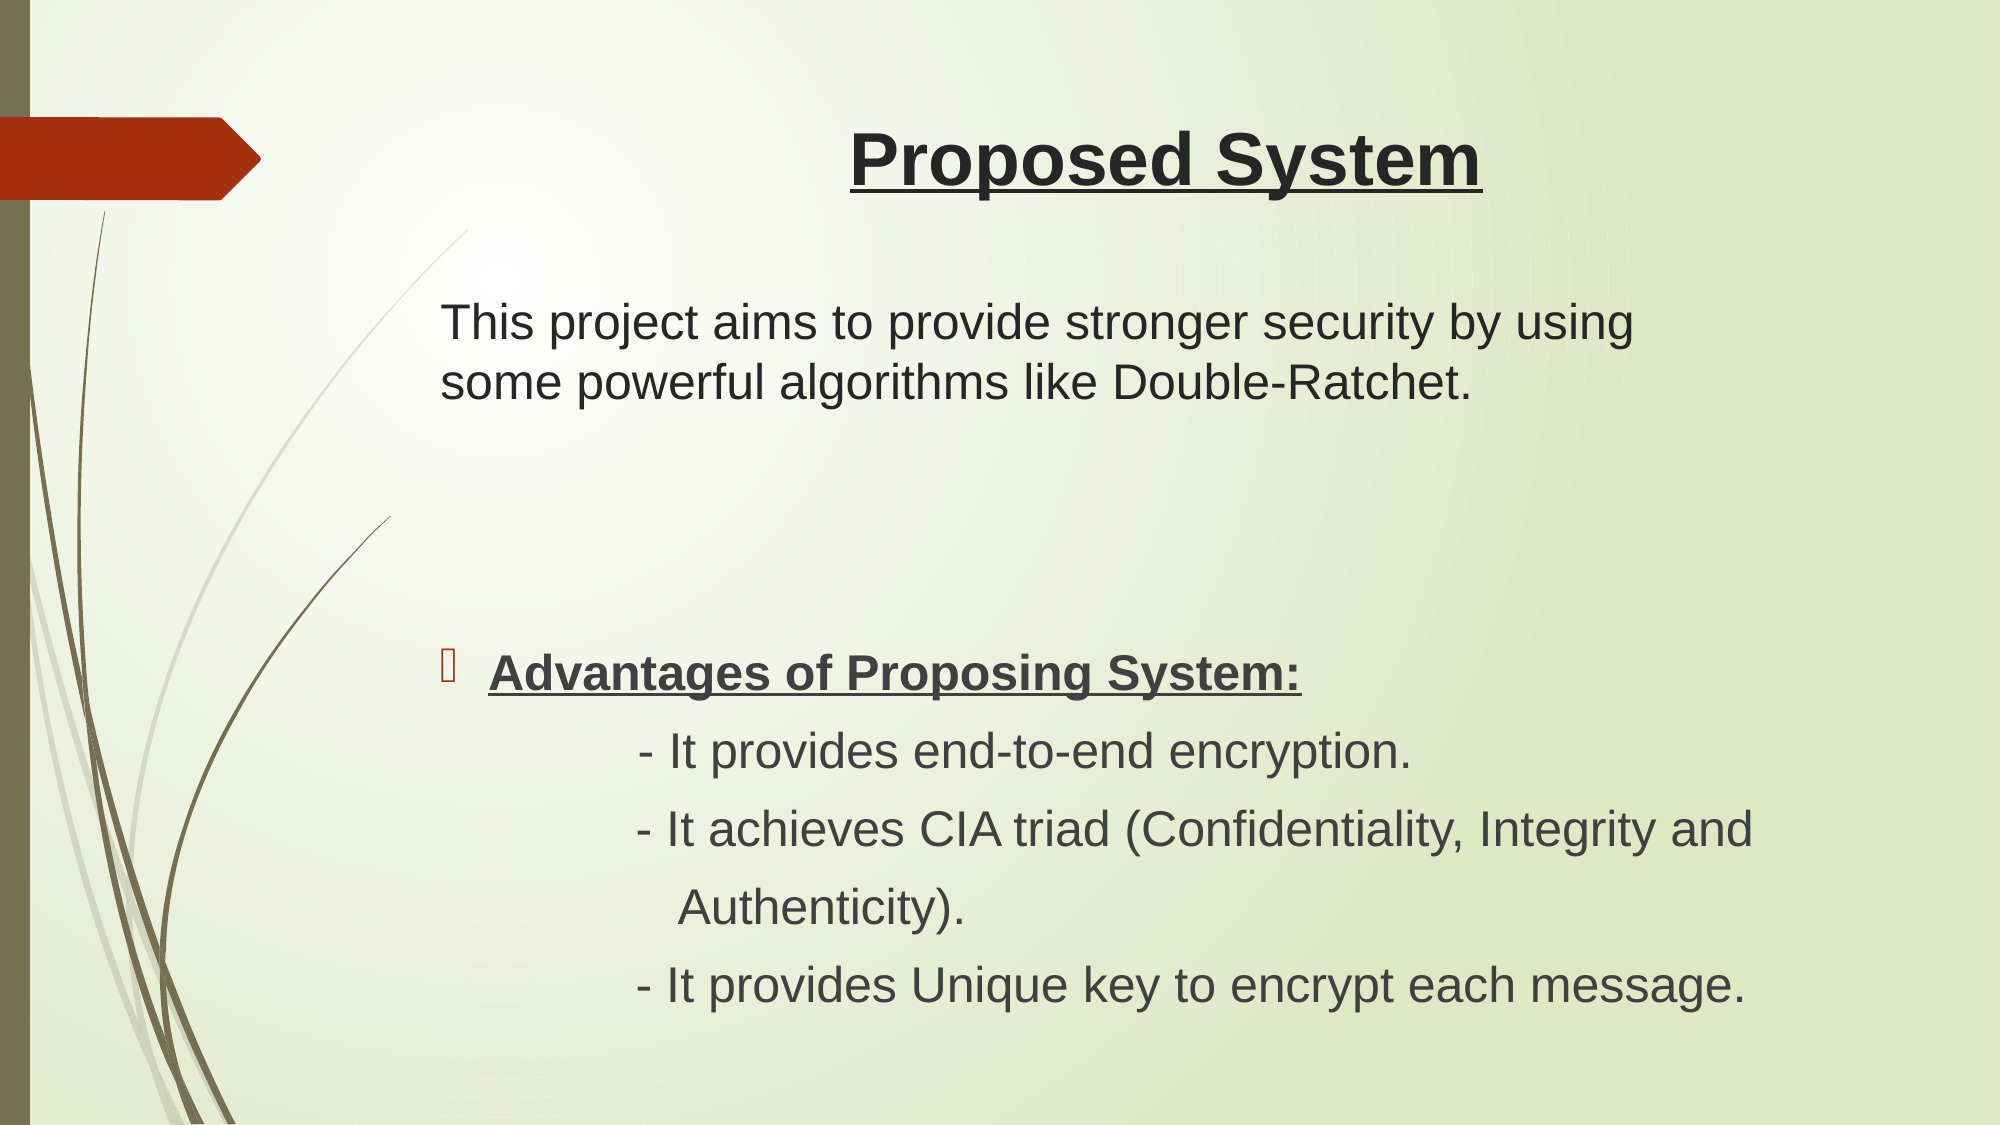

# Proposed System This project aims to provide stronger security by using some powerful algorithms like Double-Ratchet.
Advantages of Proposing System:
 - It provides end-to-end encryption.
 - It achieves CIA triad (Confidentiality, Integrity and
 Authenticity).
 - It provides Unique key to encrypt each message.